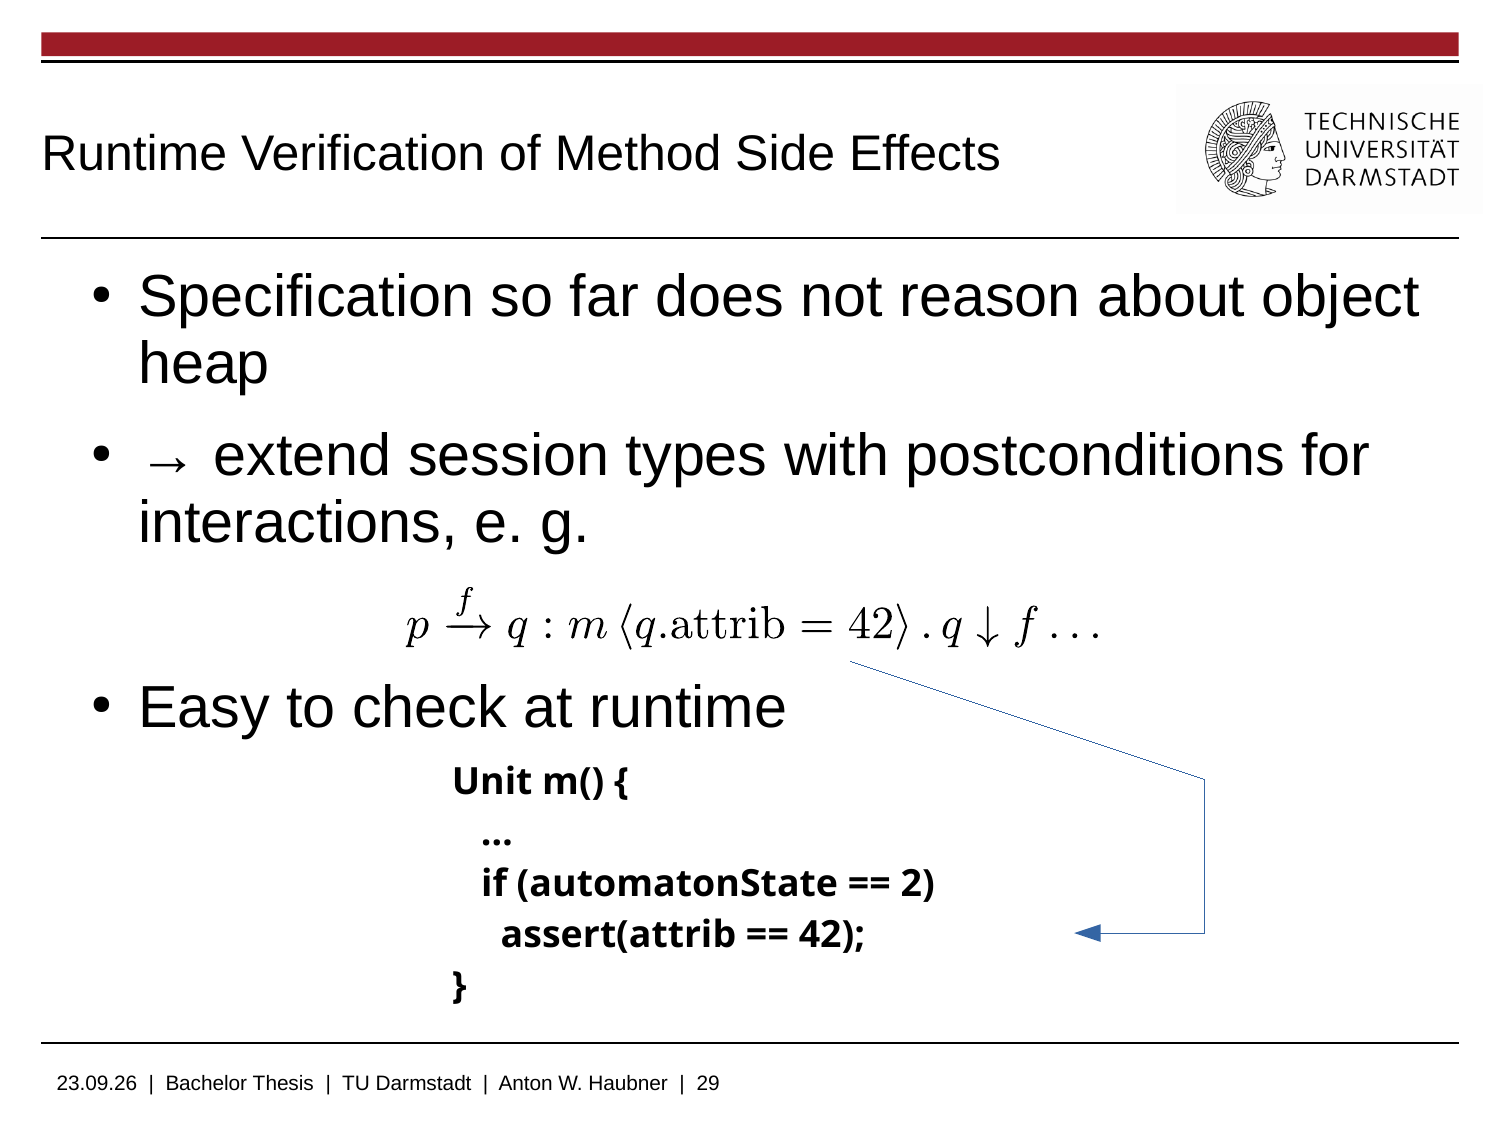

# Runtime Verification of Method Side Effects
Specification so far does not reason about object heap
→ extend session types with postconditions for interactions, e. g.
Easy to check at runtime
Unit m() {
 …
 if (automatonState == 2)
 assert(attrib == 42);
}